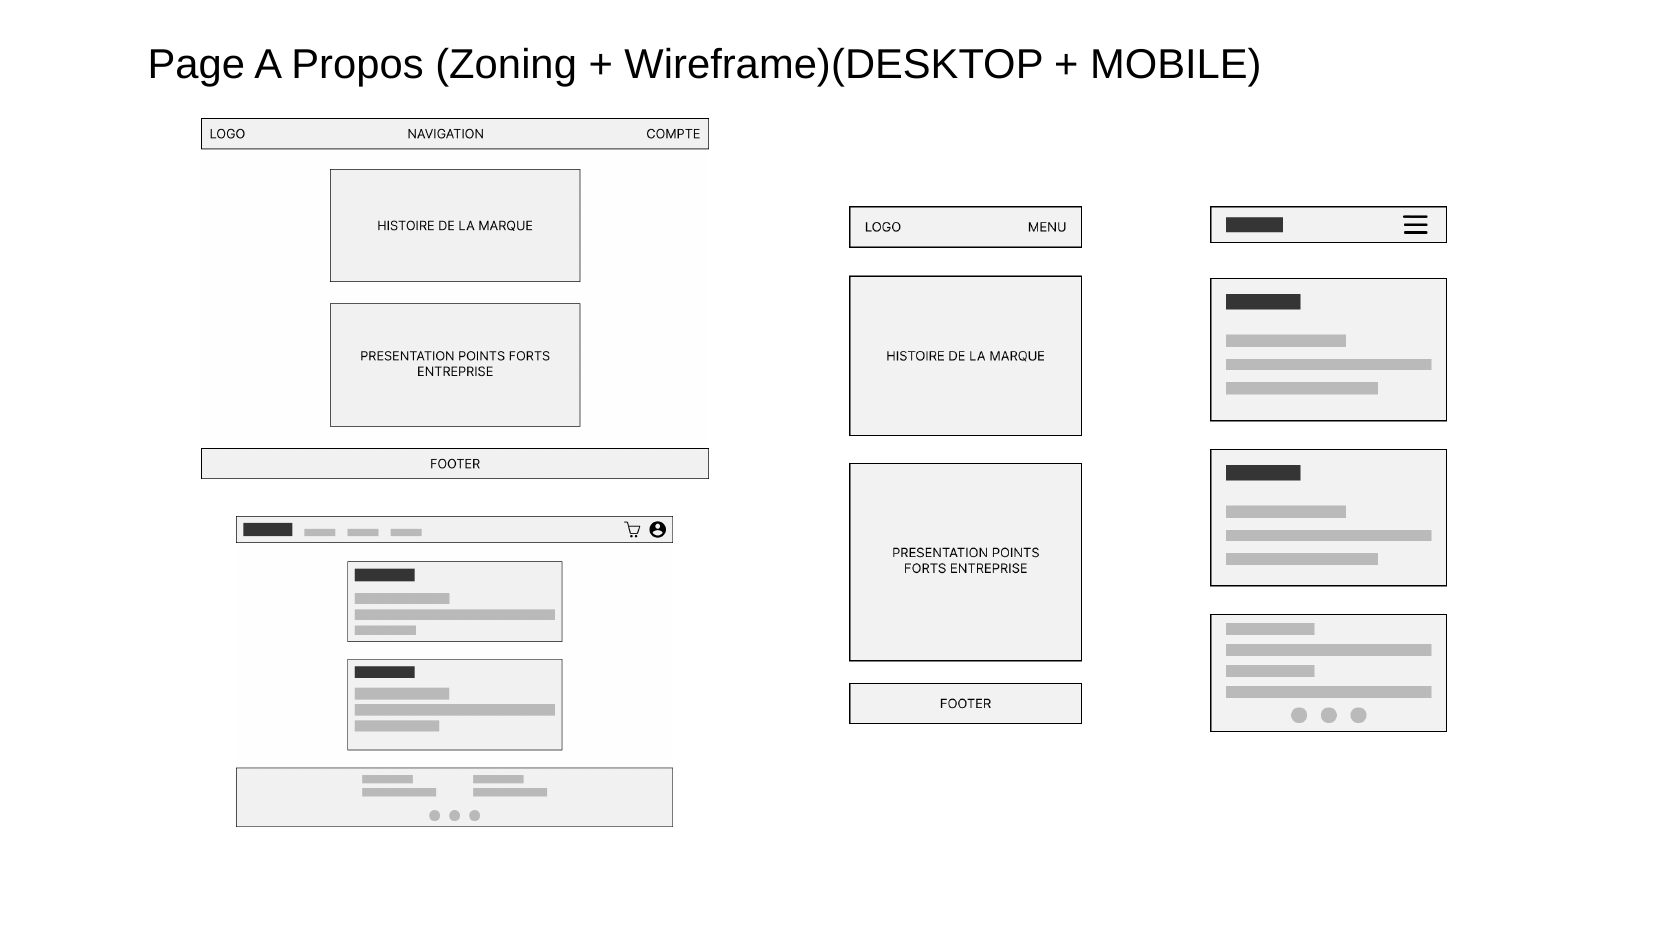

# Page A Propos (Zoning + Wireframe)(DESKTOP + MOBILE)